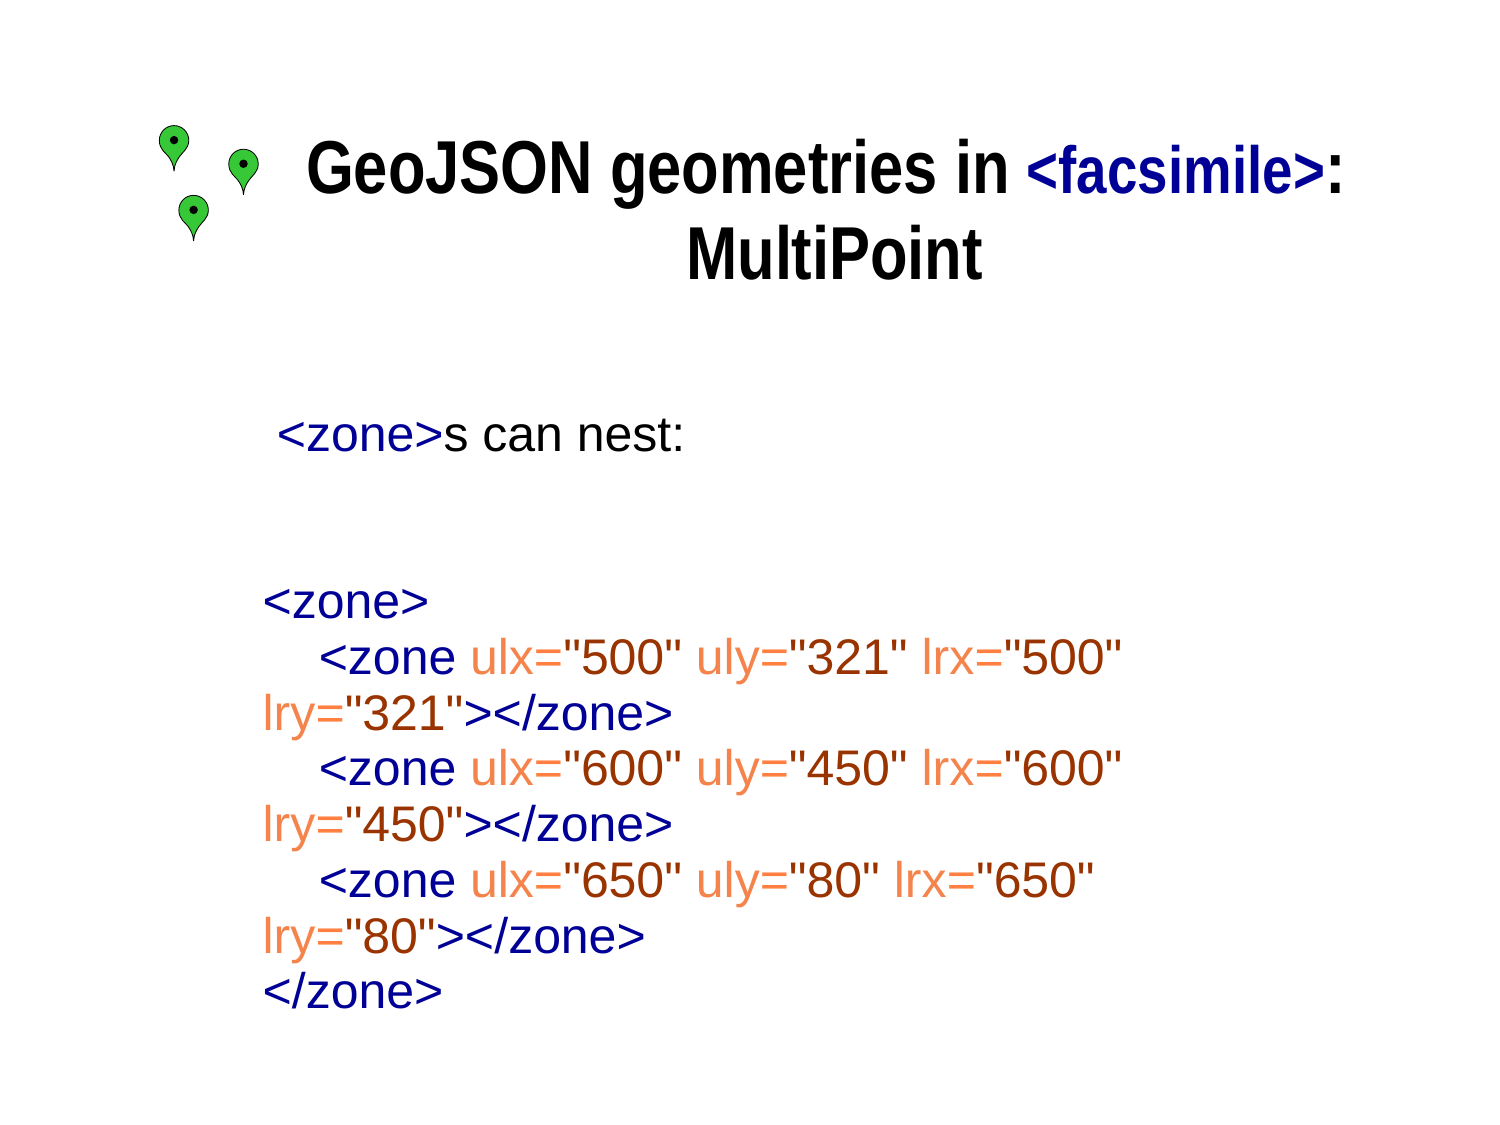

# GeoJSON geometries in <facsimile>: MultiPoint
 <zone>s can nest:
<zone>
 <zone ulx="500" uly="321" lrx="500" lry="321"></zone>
 <zone ulx="600" uly="450" lrx="600" lry="450"></zone>
 <zone ulx="650" uly="80" lrx="650" lry="80"></zone>
</zone>